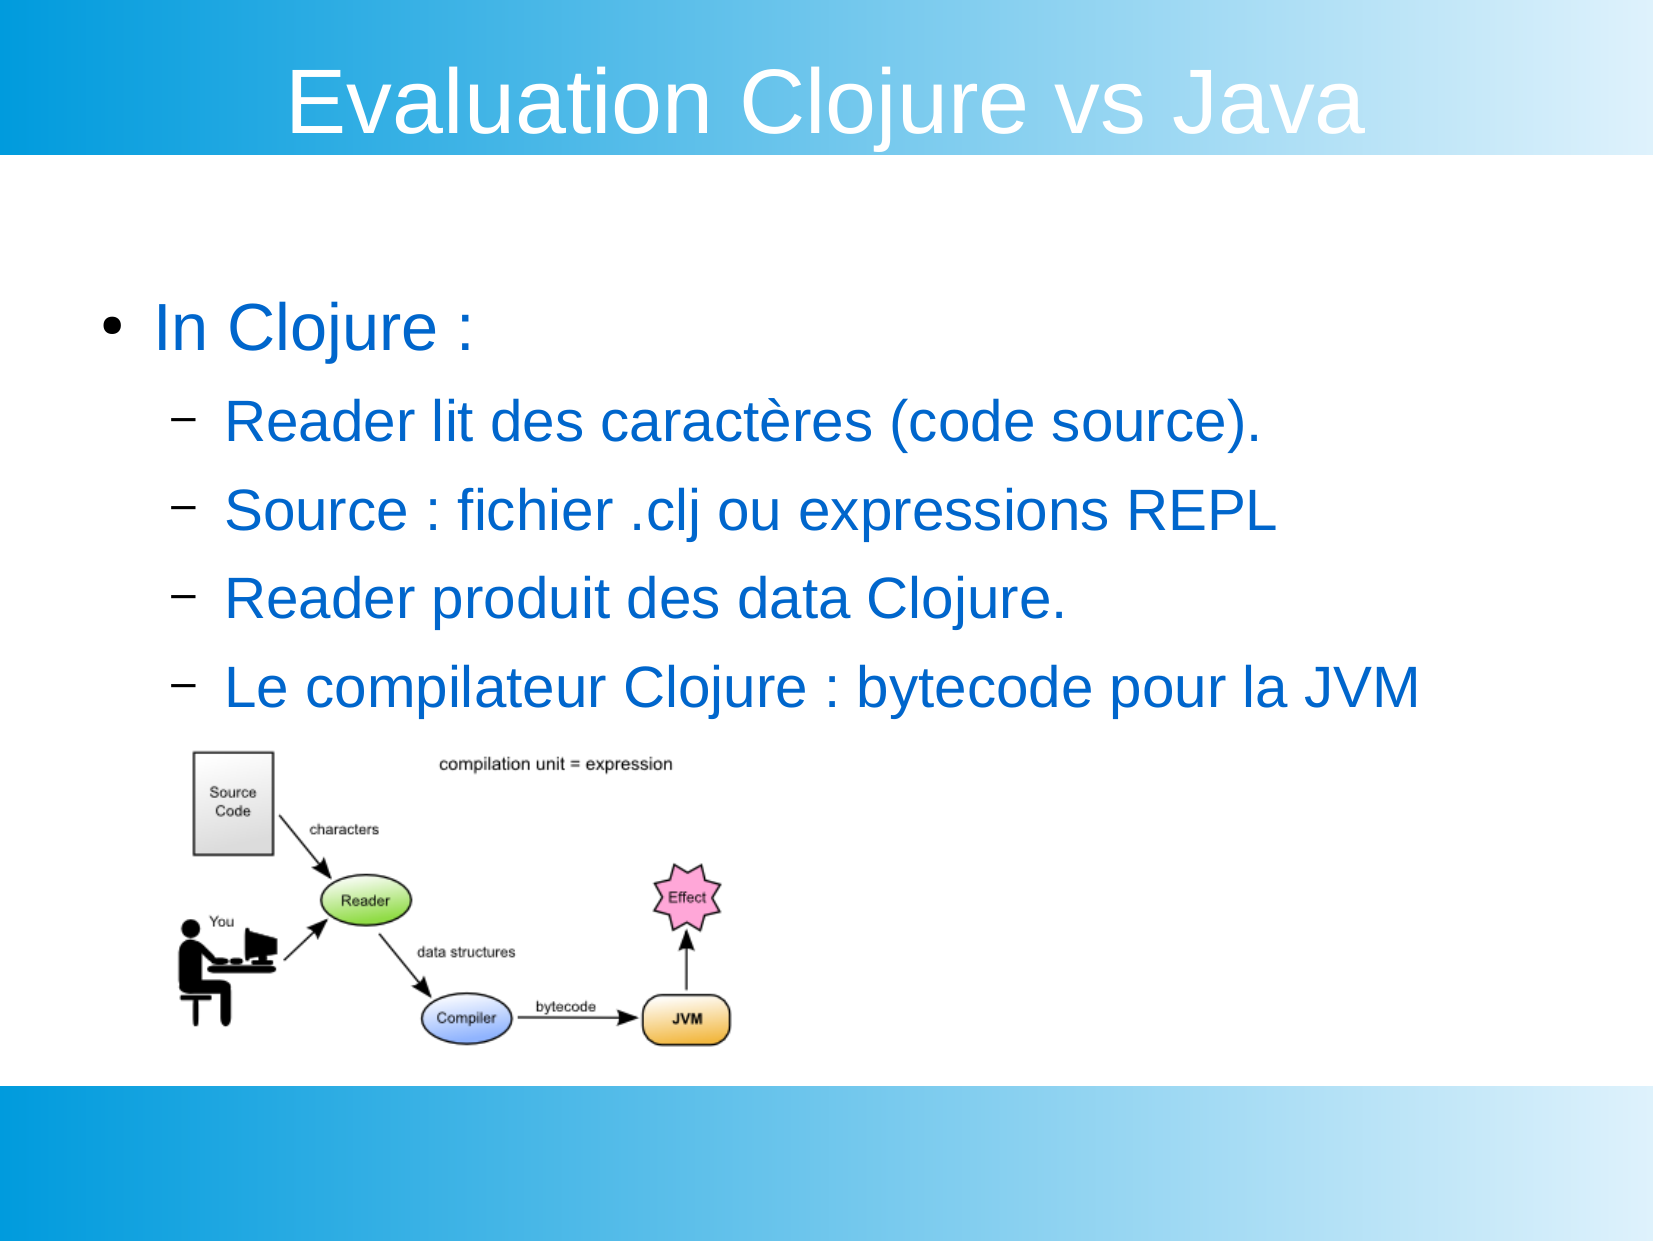

# Evaluation Clojure vs Java
In Clojure :
Reader lit des caractères (code source).
Source : fichier .clj ou expressions REPL
Reader produit des data Clojure.
Le compilateur Clojure : bytecode pour la JVM